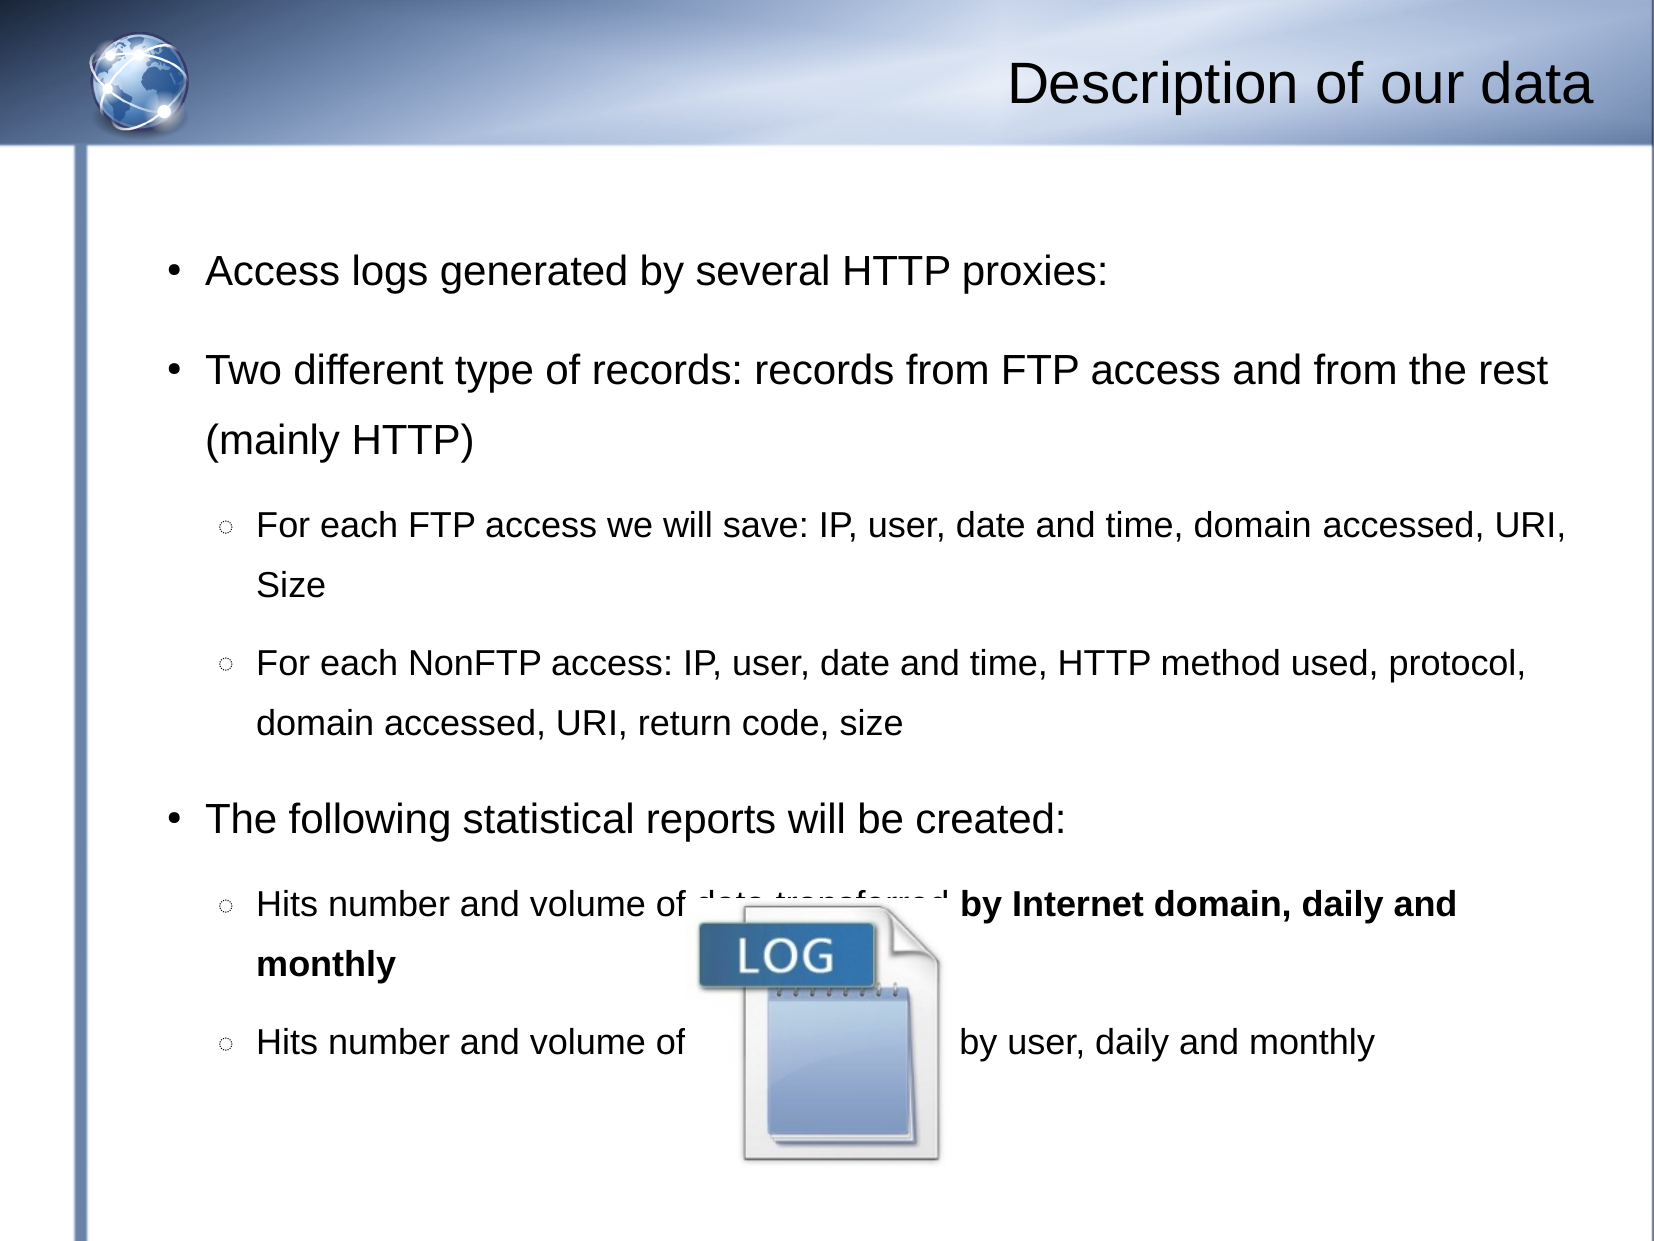

# Description of our data
Access logs generated by several HTTP proxies:
Two different type of records: records from FTP access and from the rest (mainly HTTP)
For each FTP access we will save: IP, user, date and time, domain accessed, URI, Size
For each NonFTP access: IP, user, date and time, HTTP method used, protocol, domain accessed, URI, return code, size
The following statistical reports will be created:
Hits number and volume of data transferred by Internet domain, daily and monthly
Hits number and volume of data transferred by user, daily and monthly